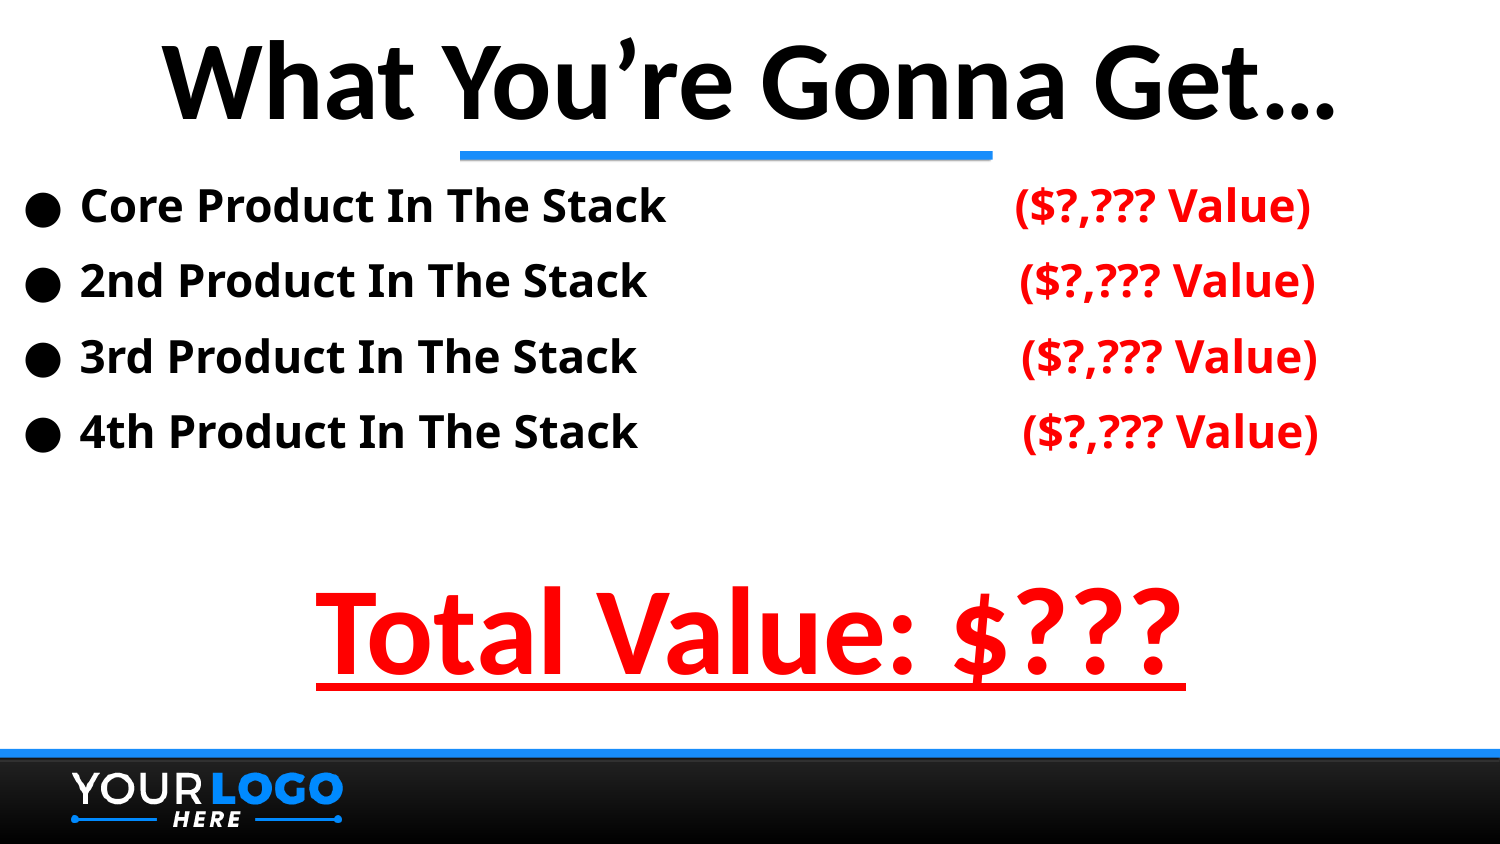

What You’re Gonna Get…
Core Product In The Stack ($?,??? Value)
# 2nd Product In The Stack ($?,??? Value)
3rd Product In The Stack ($?,??? Value)
4th Product In The Stack ($?,??? Value)
Total Value: $???